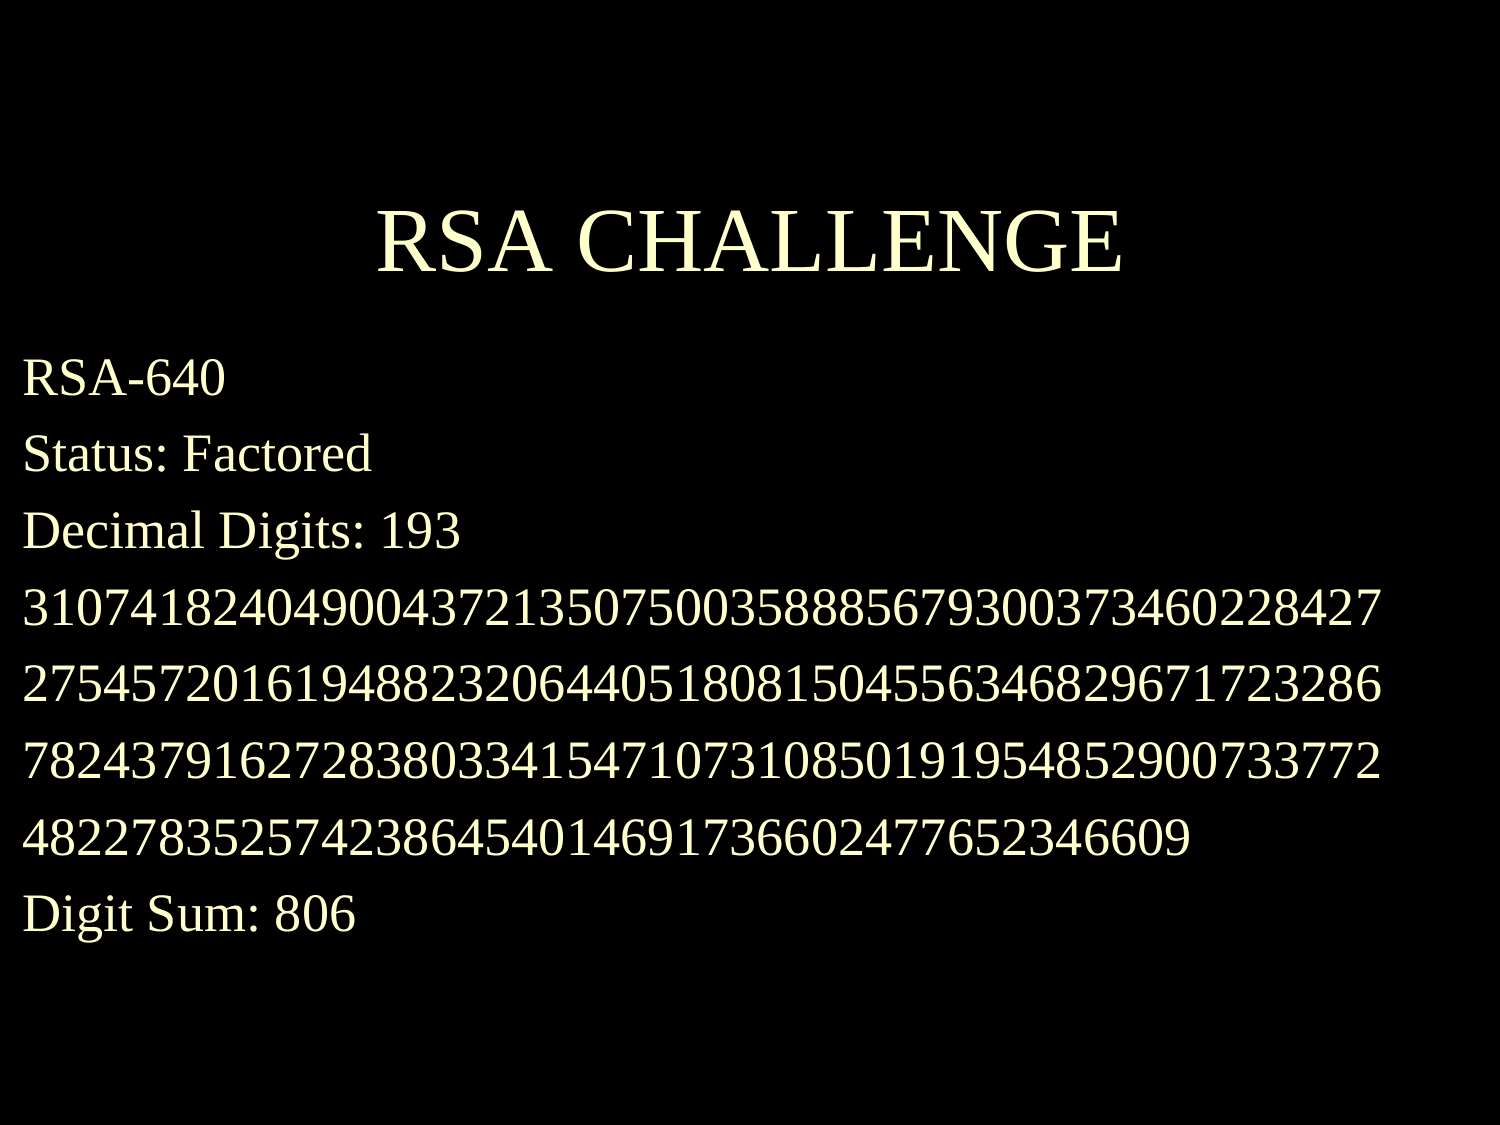

# RSA CHALLENGE
RSA-640
Status: Factored
Decimal Digits: 193
31074182404900437213507500358885679300373460228427
27545720161948823206440518081504556346829671723286
78243791627283803341547107310850191954852900733772
4822783525742386454014691736602477652346609
Digit Sum: 806